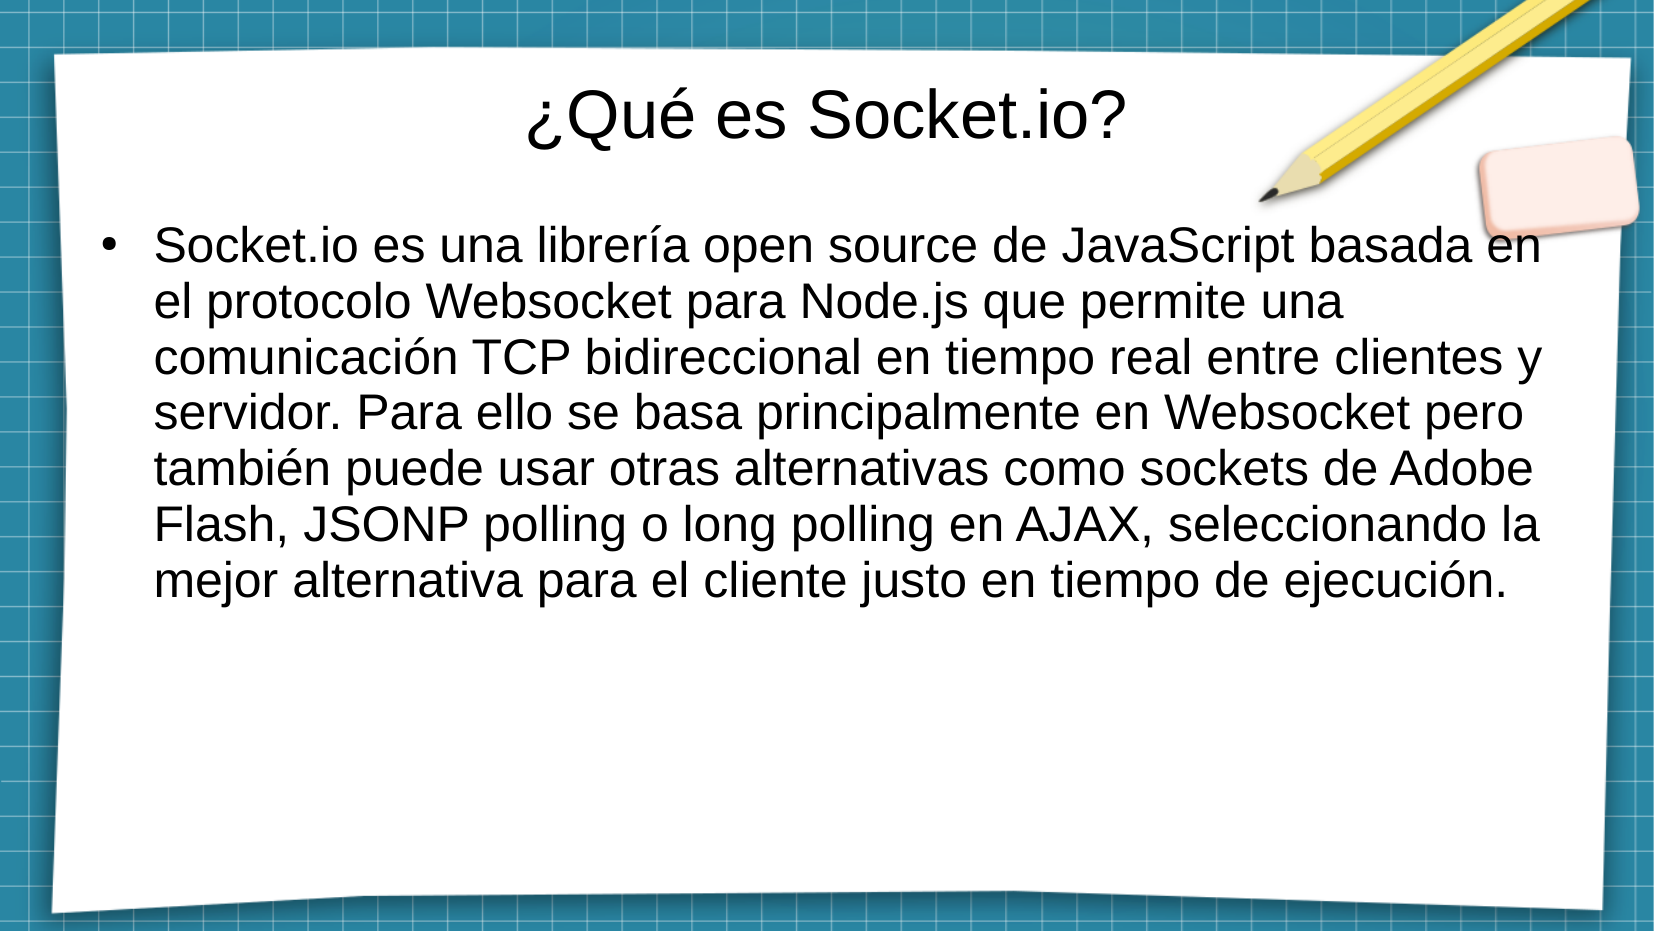

# ¿Qué es Socket.io?
Socket.io es una librería open source de JavaScript basada en el protocolo Websocket para Node.js que permite una comunicación TCP bidireccional en tiempo real entre clientes y servidor. Para ello se basa principalmente en Websocket pero también puede usar otras alternativas como sockets de Adobe Flash, JSONP polling o long polling en AJAX, seleccionando la mejor alternativa para el cliente justo en tiempo de ejecución.